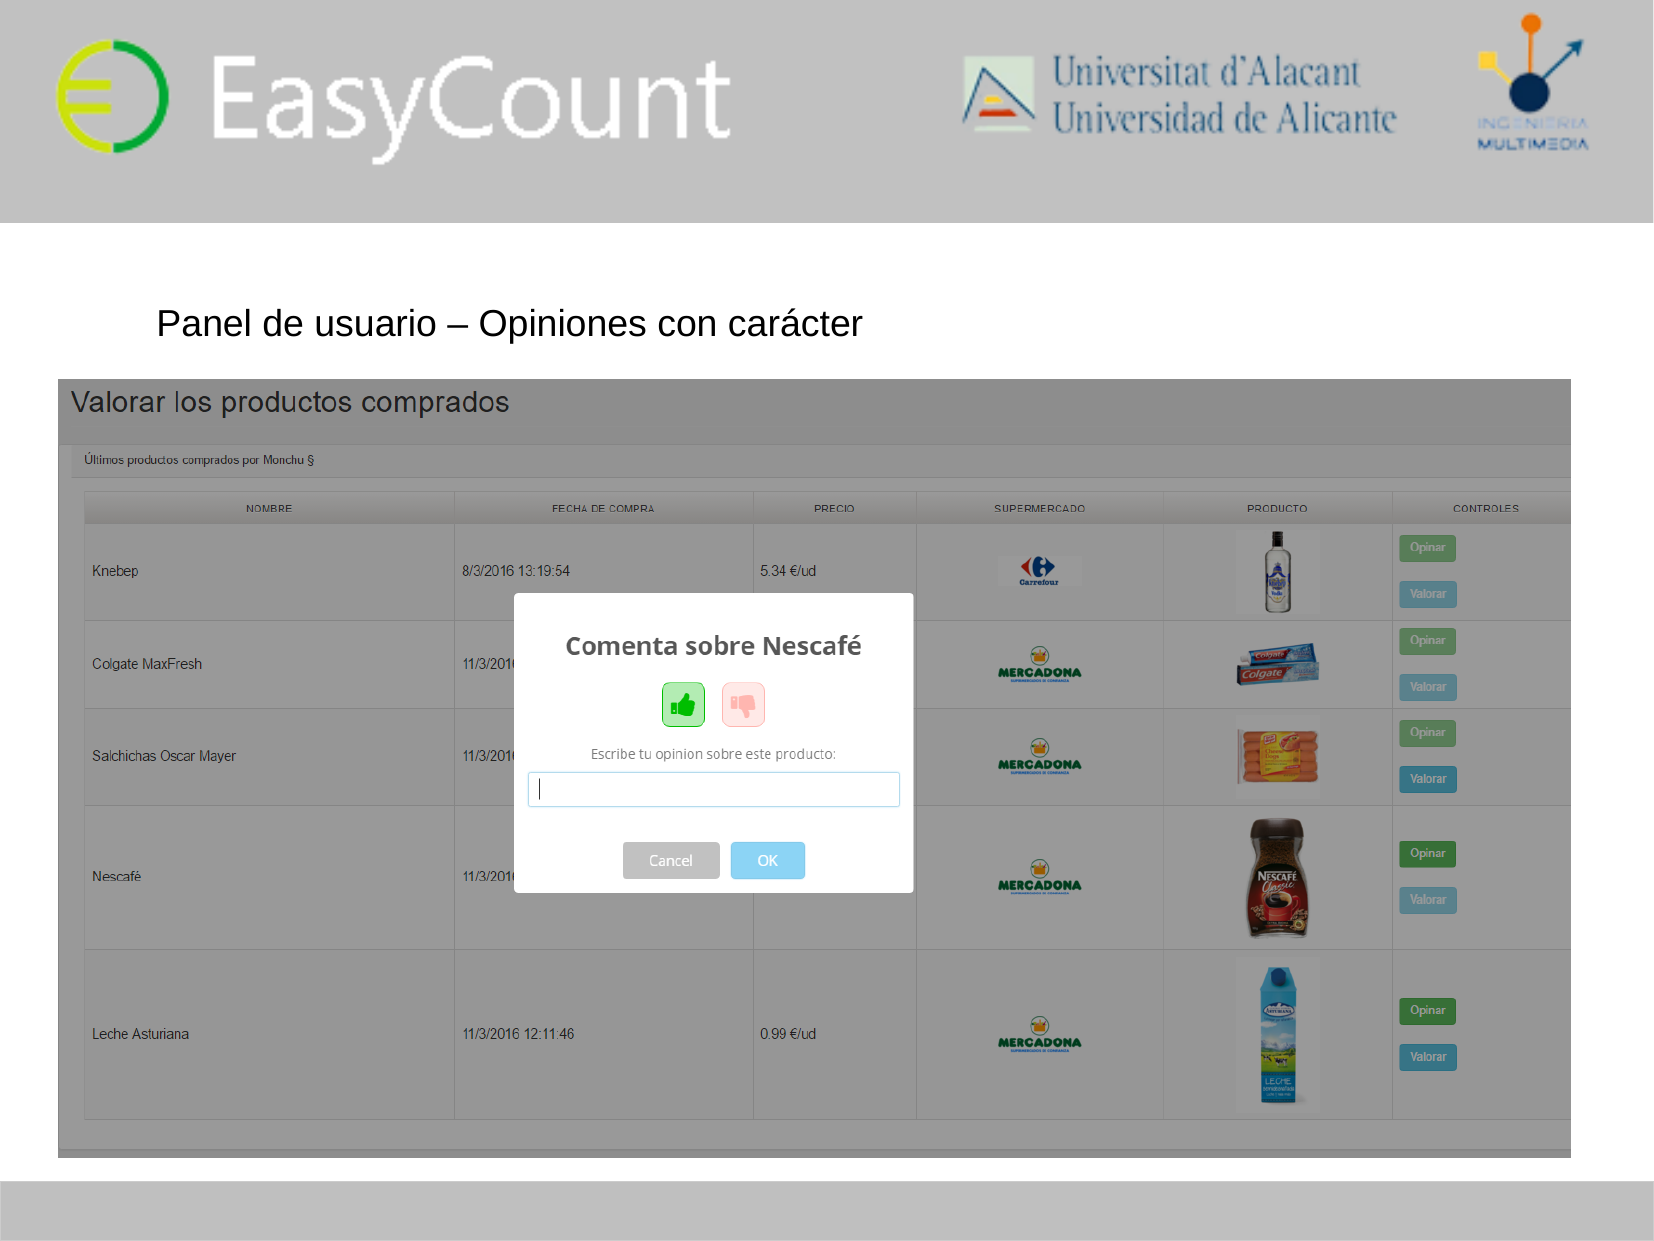

Panel de usuario – Opiniones con carácter